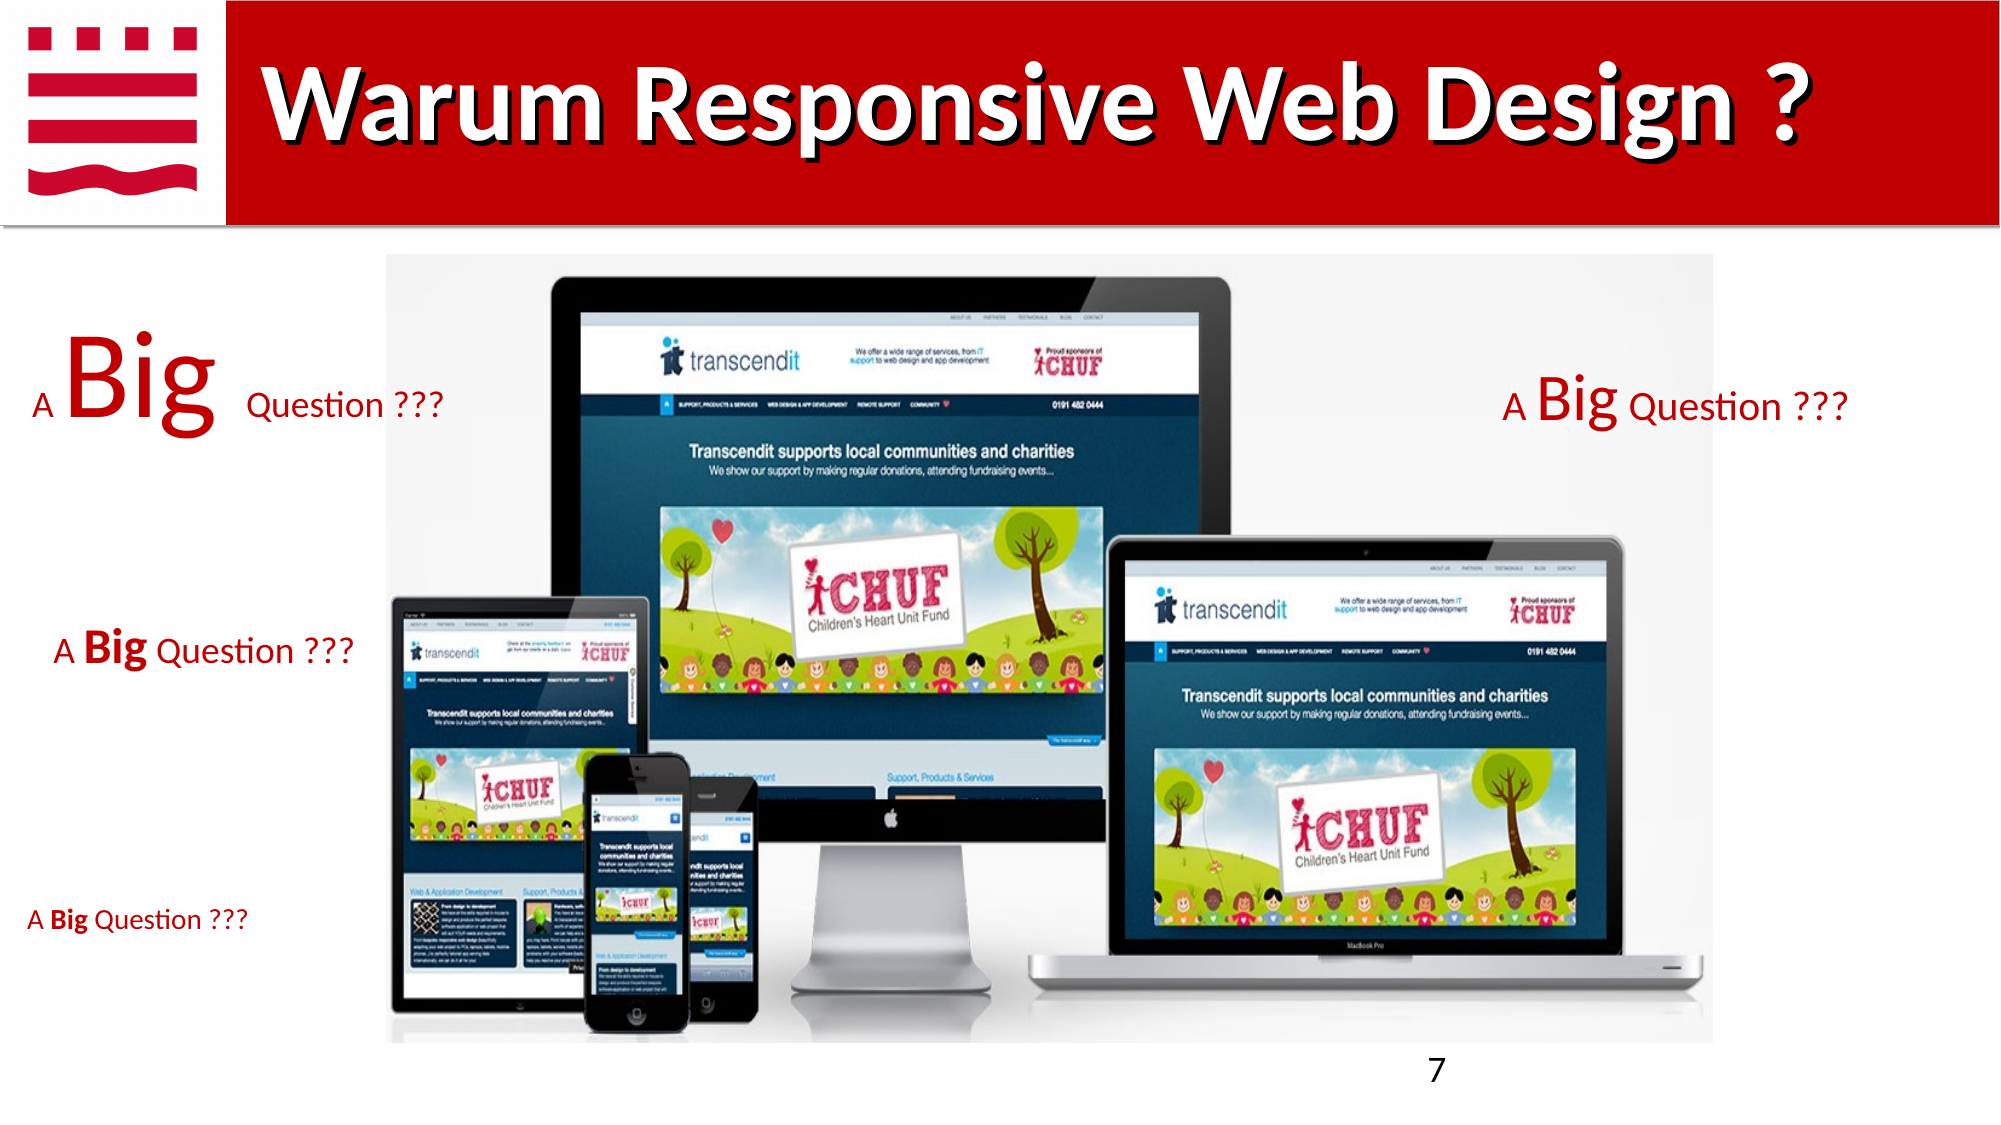

Warum Responsive Web Design ?
A Big Question ???
A Big Question ???
A Big Question ???
A Big Question ???
6